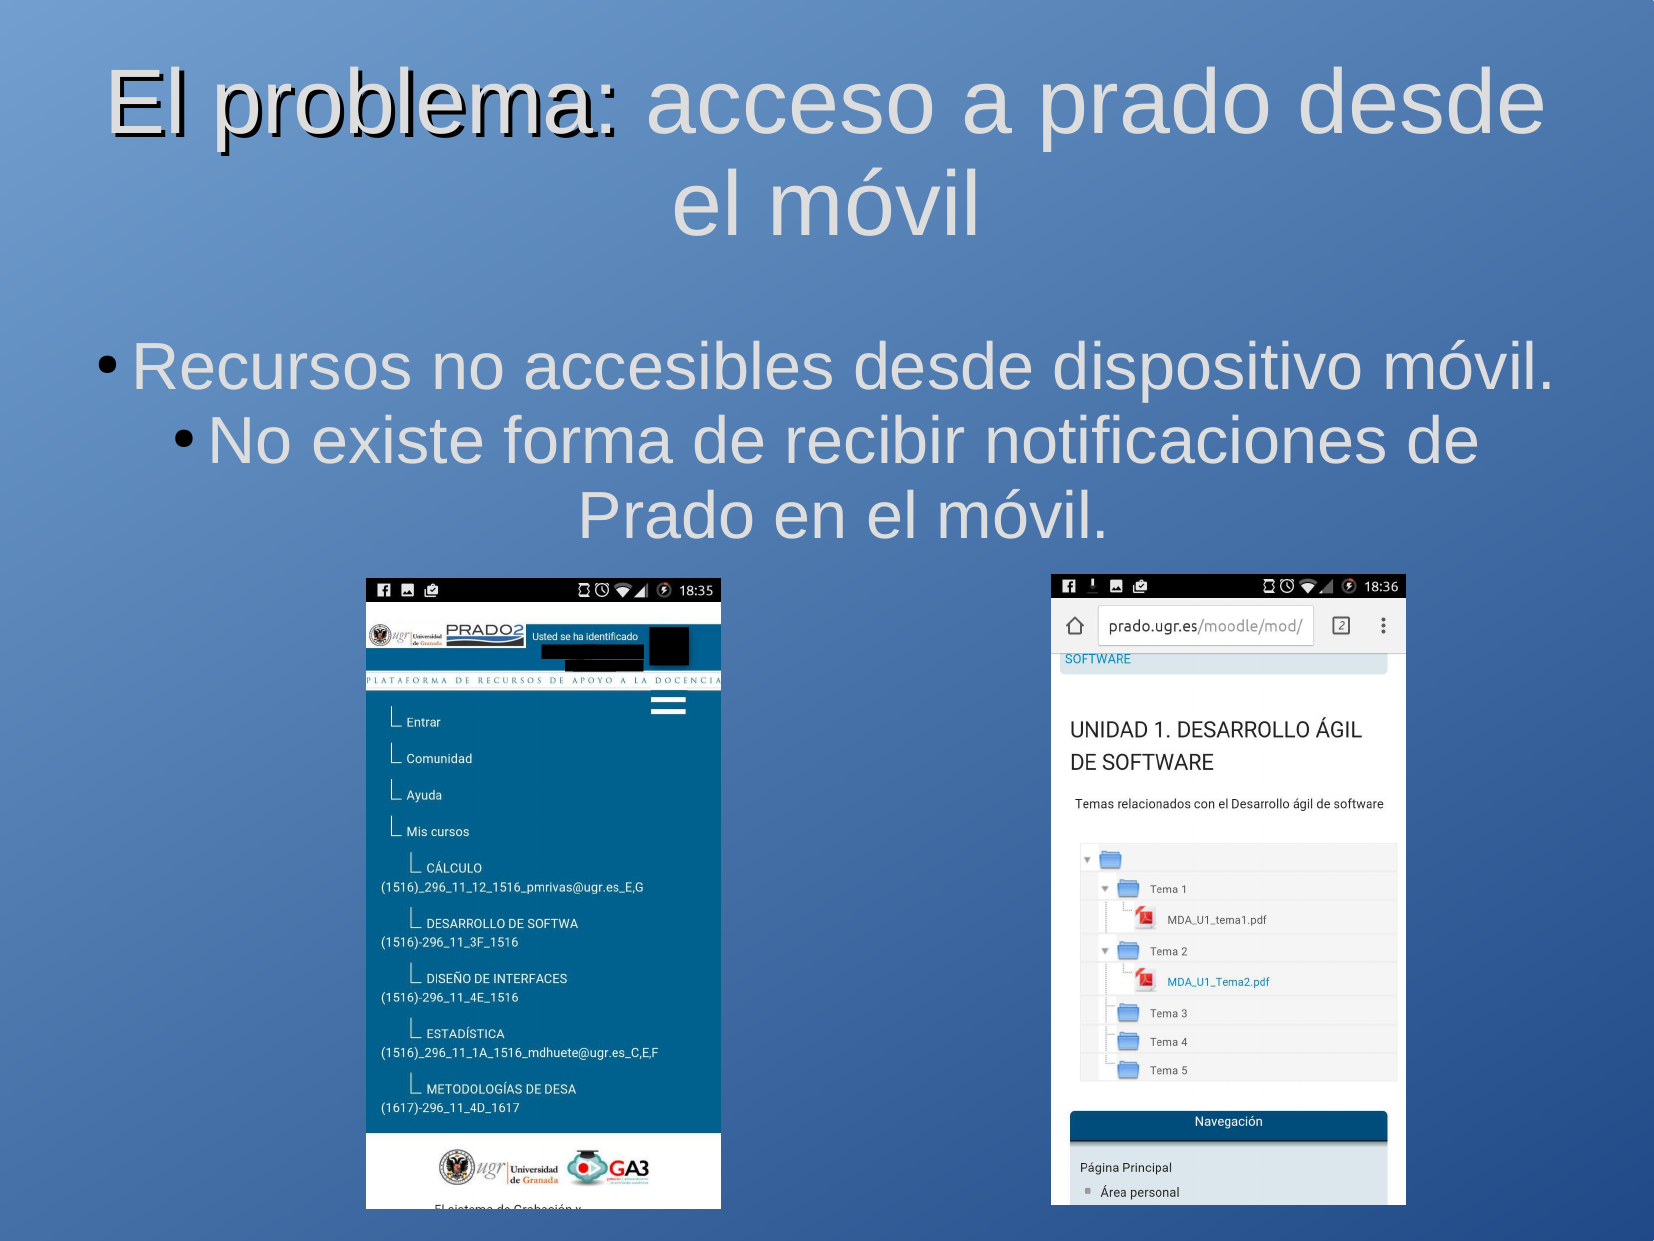

# El problema: acceso a prado desde el móvil
Recursos no accesibles desde dispositivo móvil.
No existe forma de recibir notificaciones de Prado en el móvil.